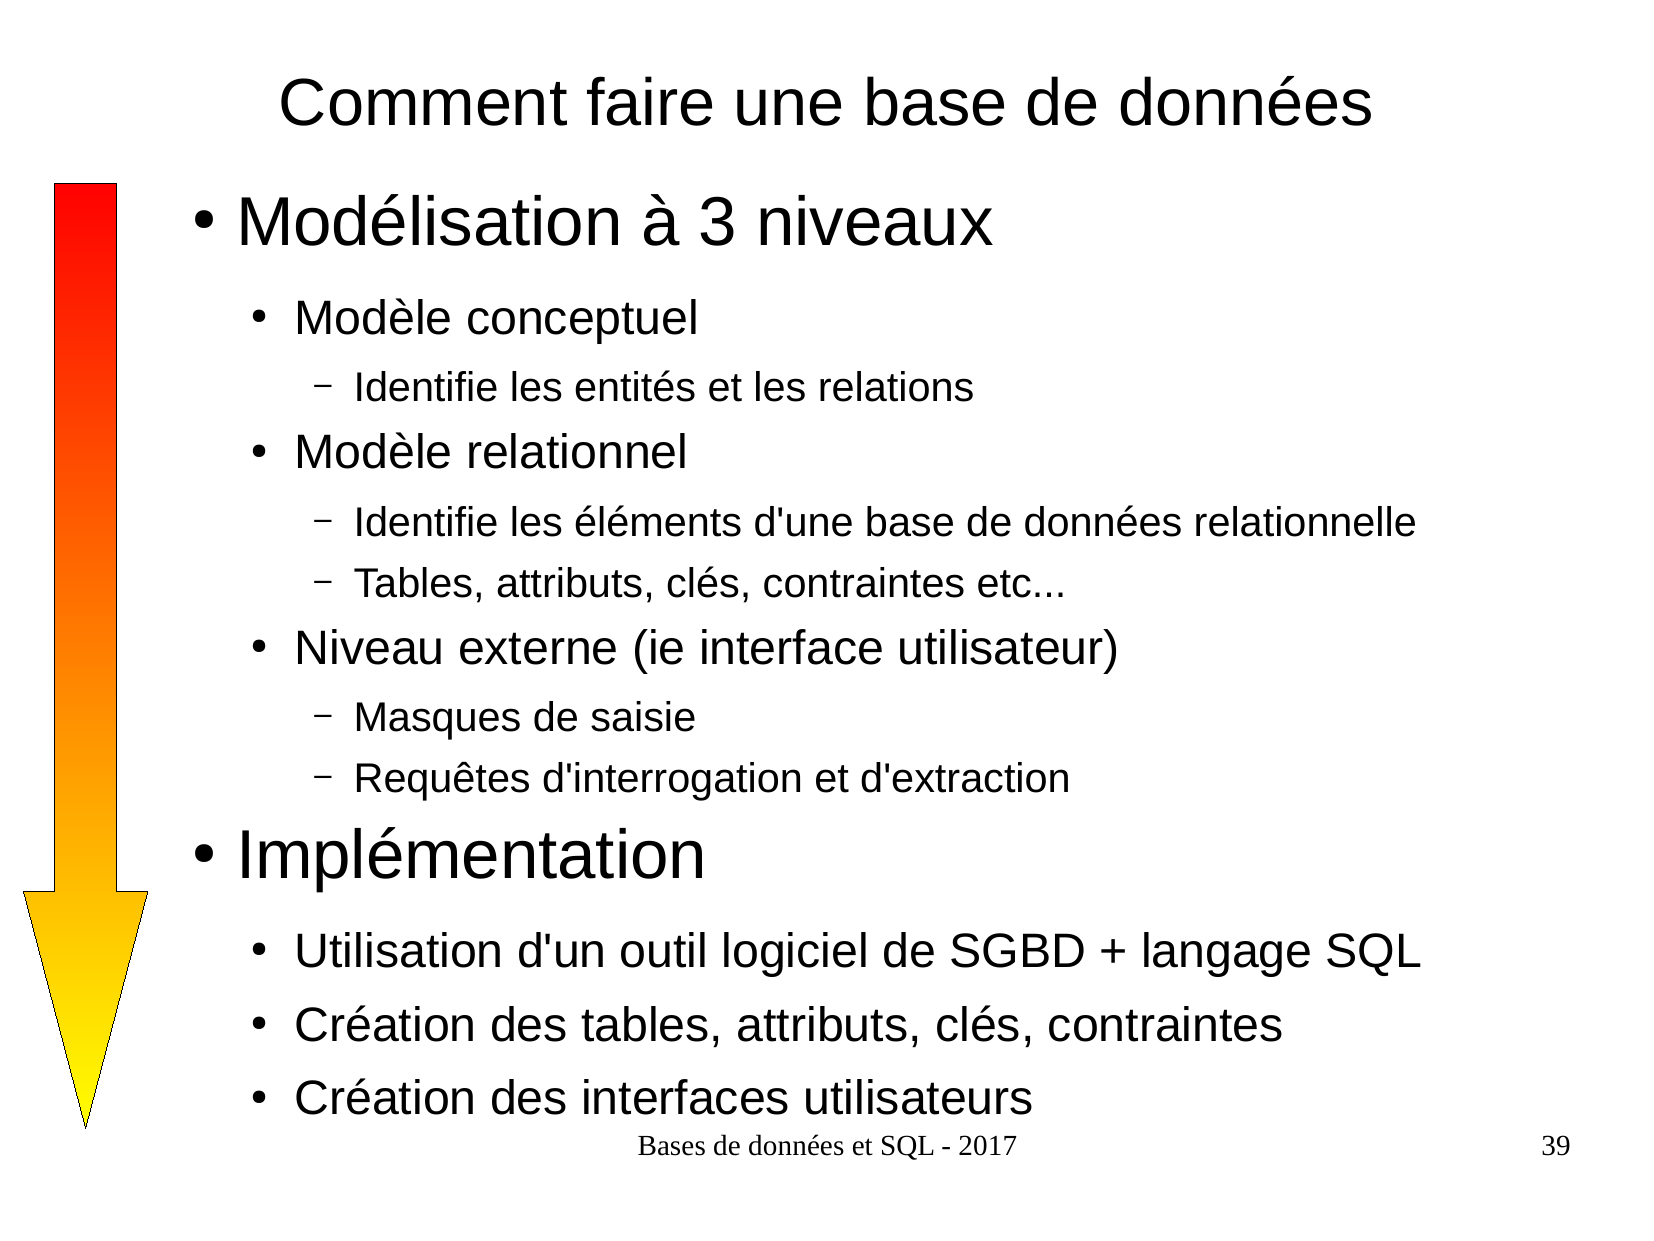

# Comment faire une base de données
Modélisation à 3 niveaux
Modèle conceptuel
Identifie les entités et les relations
Modèle relationnel
Identifie les éléments d'une base de données relationnelle
Tables, attributs, clés, contraintes etc...
Niveau externe (ie interface utilisateur)
Masques de saisie
Requêtes d'interrogation et d'extraction
Implémentation
Utilisation d'un outil logiciel de SGBD + langage SQL
Création des tables, attributs, clés, contraintes
Création des interfaces utilisateurs
Bases de données et SQL - 2017
39